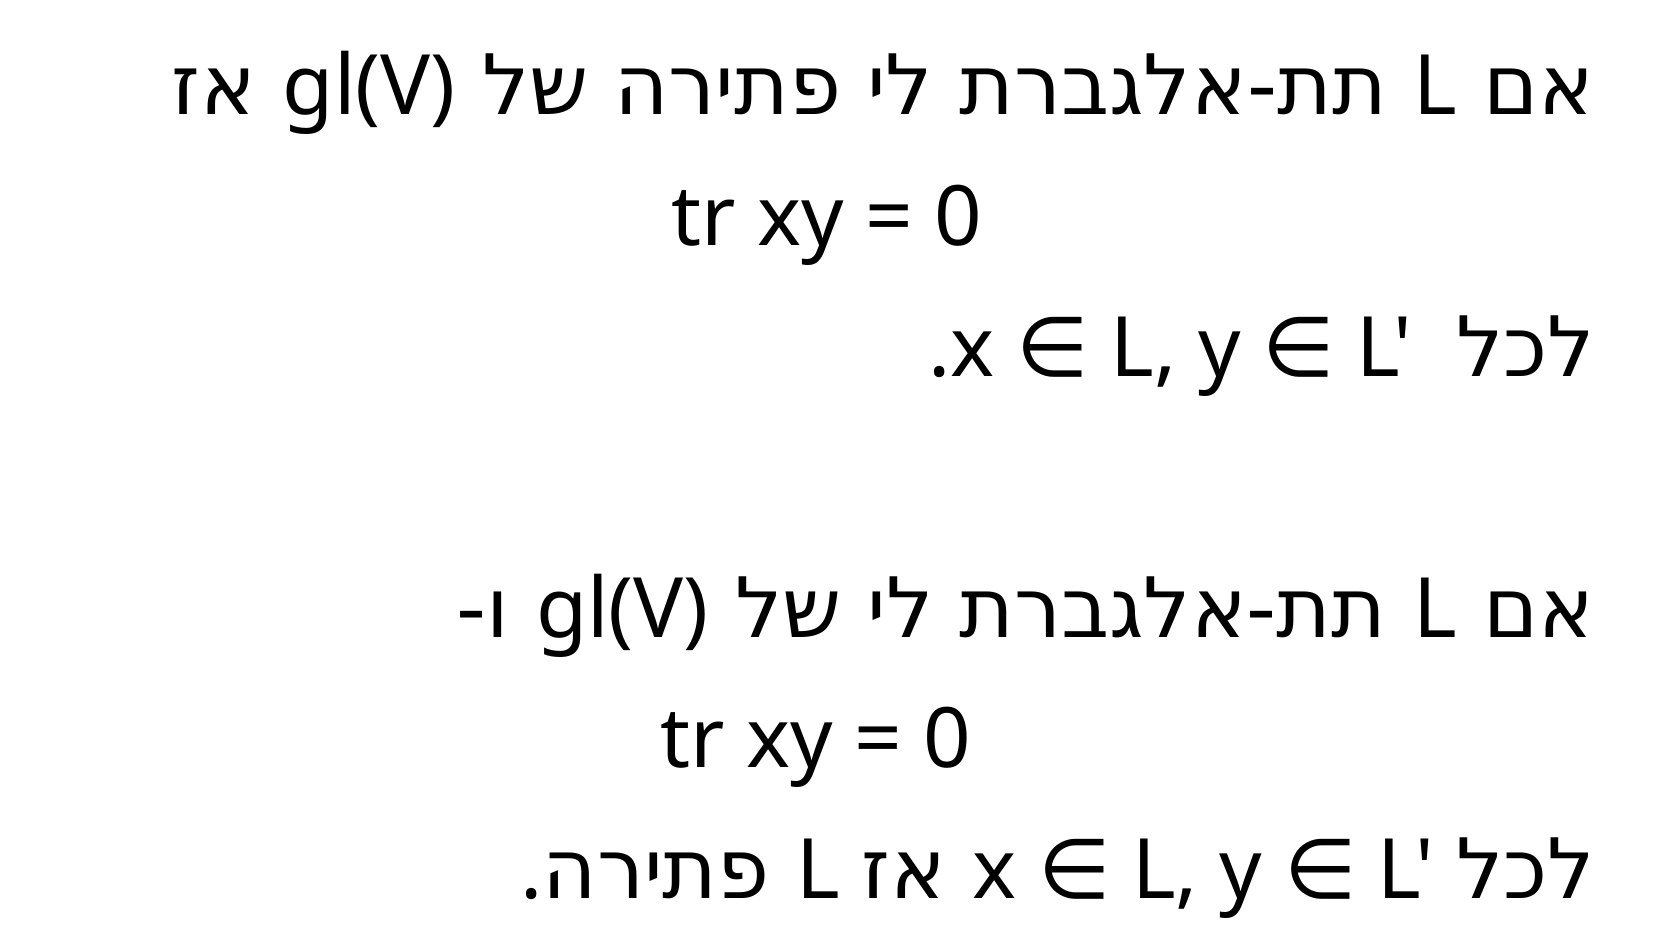

# אם L תת-אלגברת לי פתירה של gl(V) אז
tr xy = 0
.x ∈ L, y ∈ L' לכל
אם L תת-אלגברת לי של gl(V) ו-
tr xy = 0
.פתירה L אז x ∈ L, y ∈ L' לכל